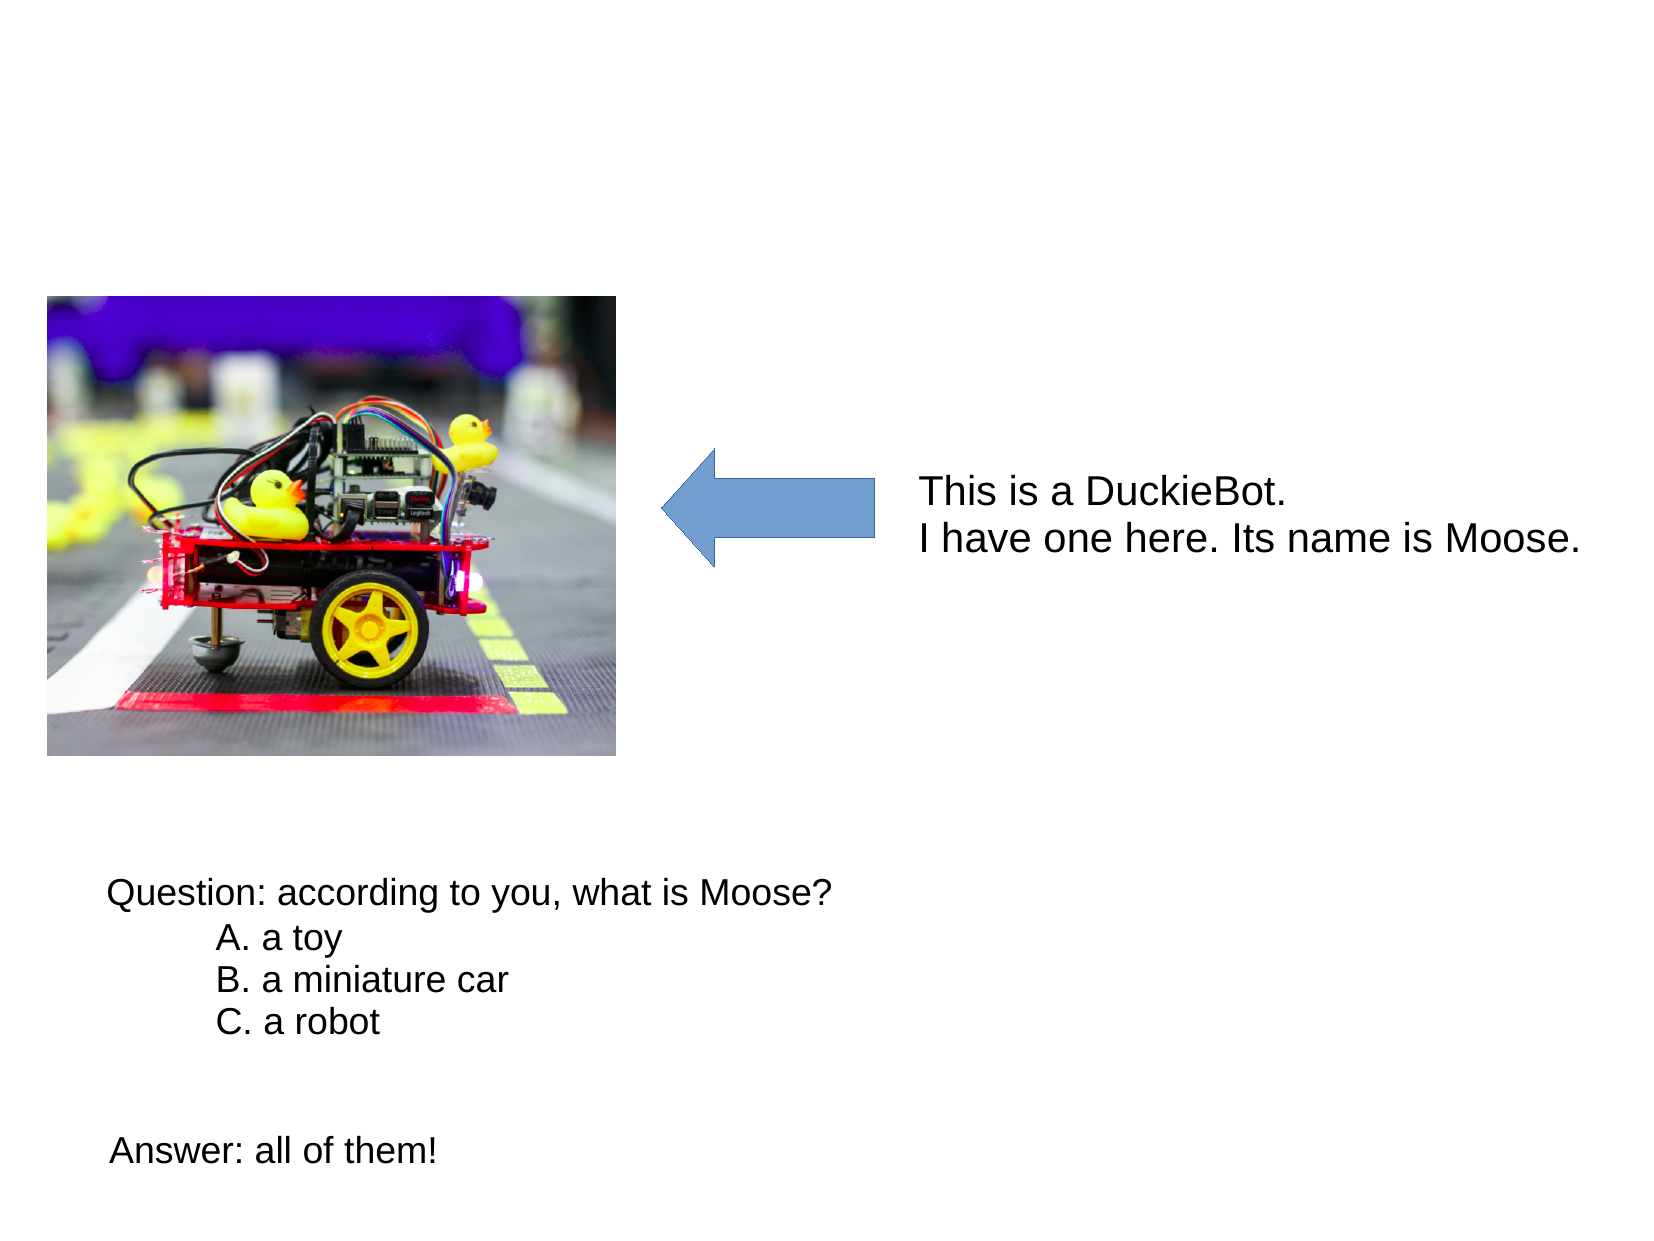

This is a DuckieBot.
I have one here. Its name is Moose.
Question: according to you, what is Moose?
A. a toy
B. a miniature car
C. a robot
Answer: all of them!